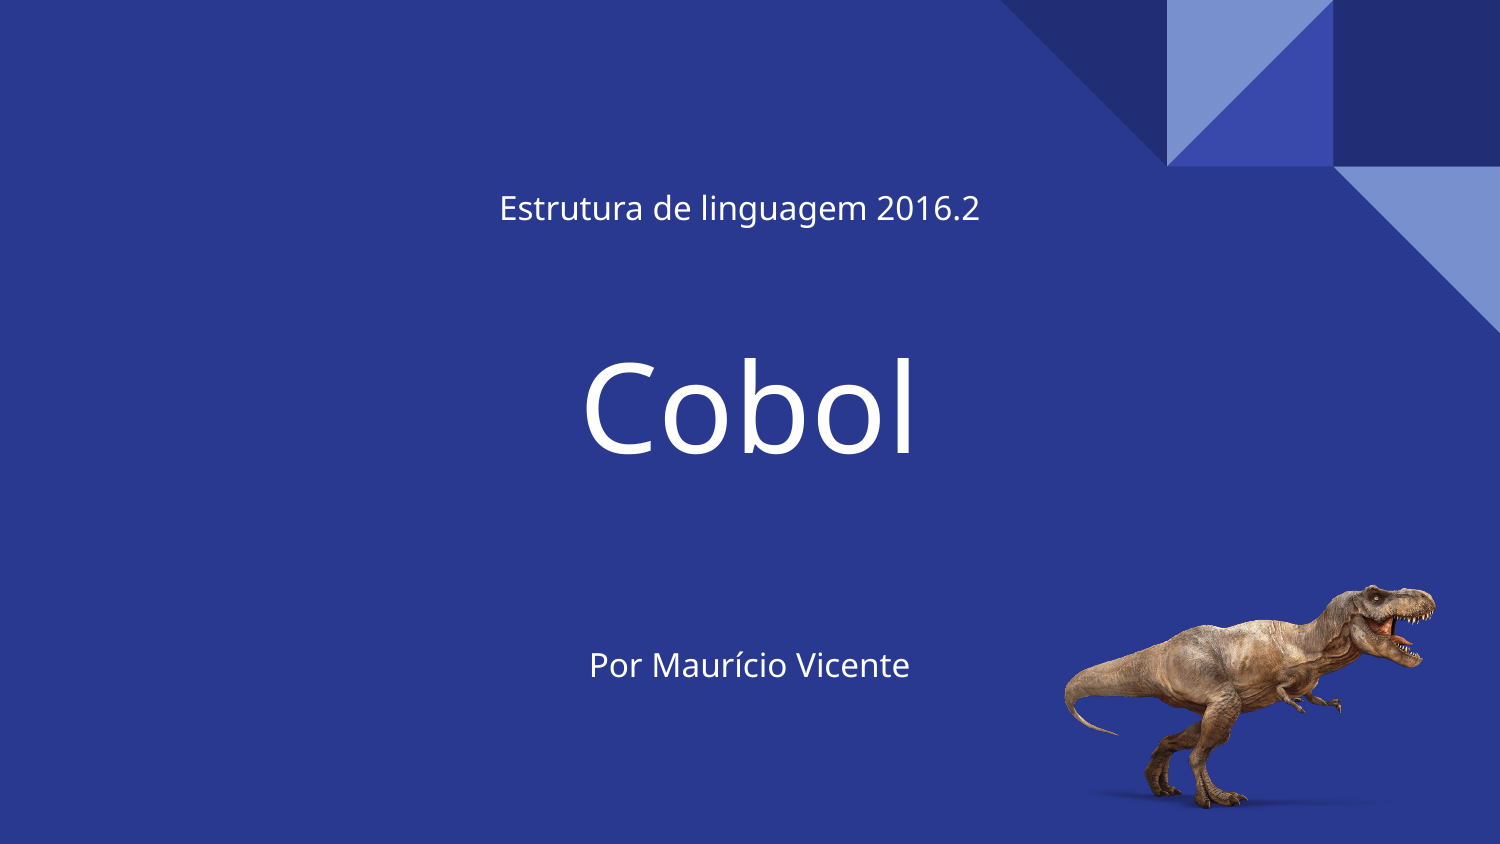

# Estrutura de linguagem 2016.2
Cobol
Por Maurício Vicente